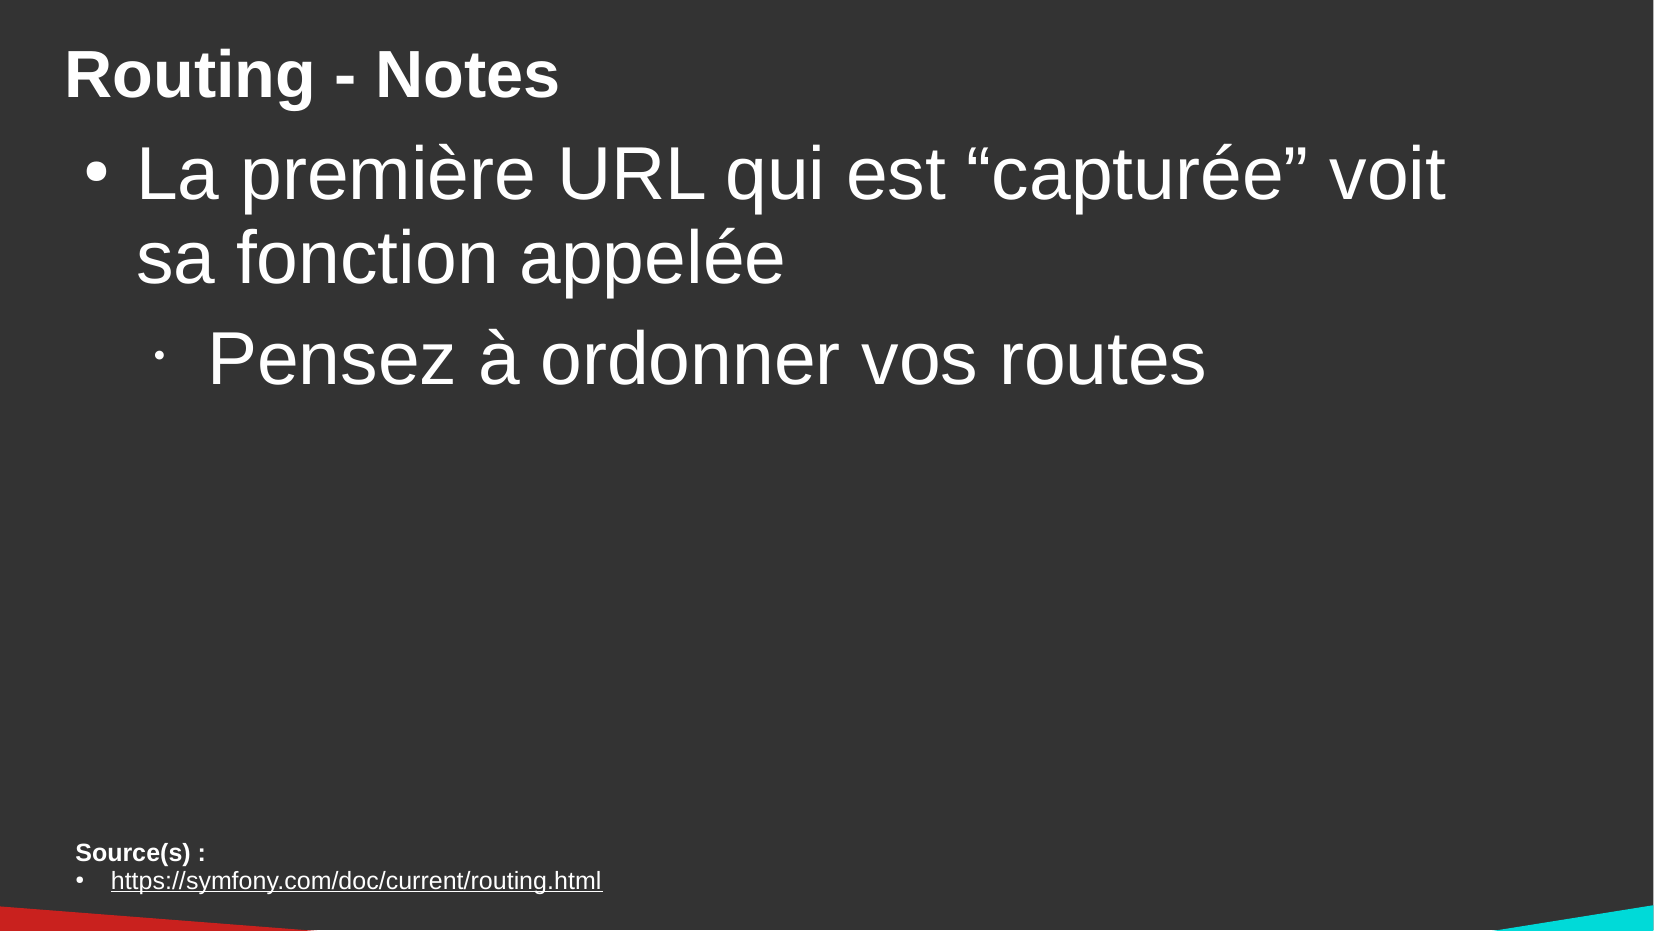

# Routing - Notes
La première URL qui est “capturée” voit sa fonction appelée
Pensez à ordonner vos routes
Source(s) :
https://symfony.com/doc/current/routing.html